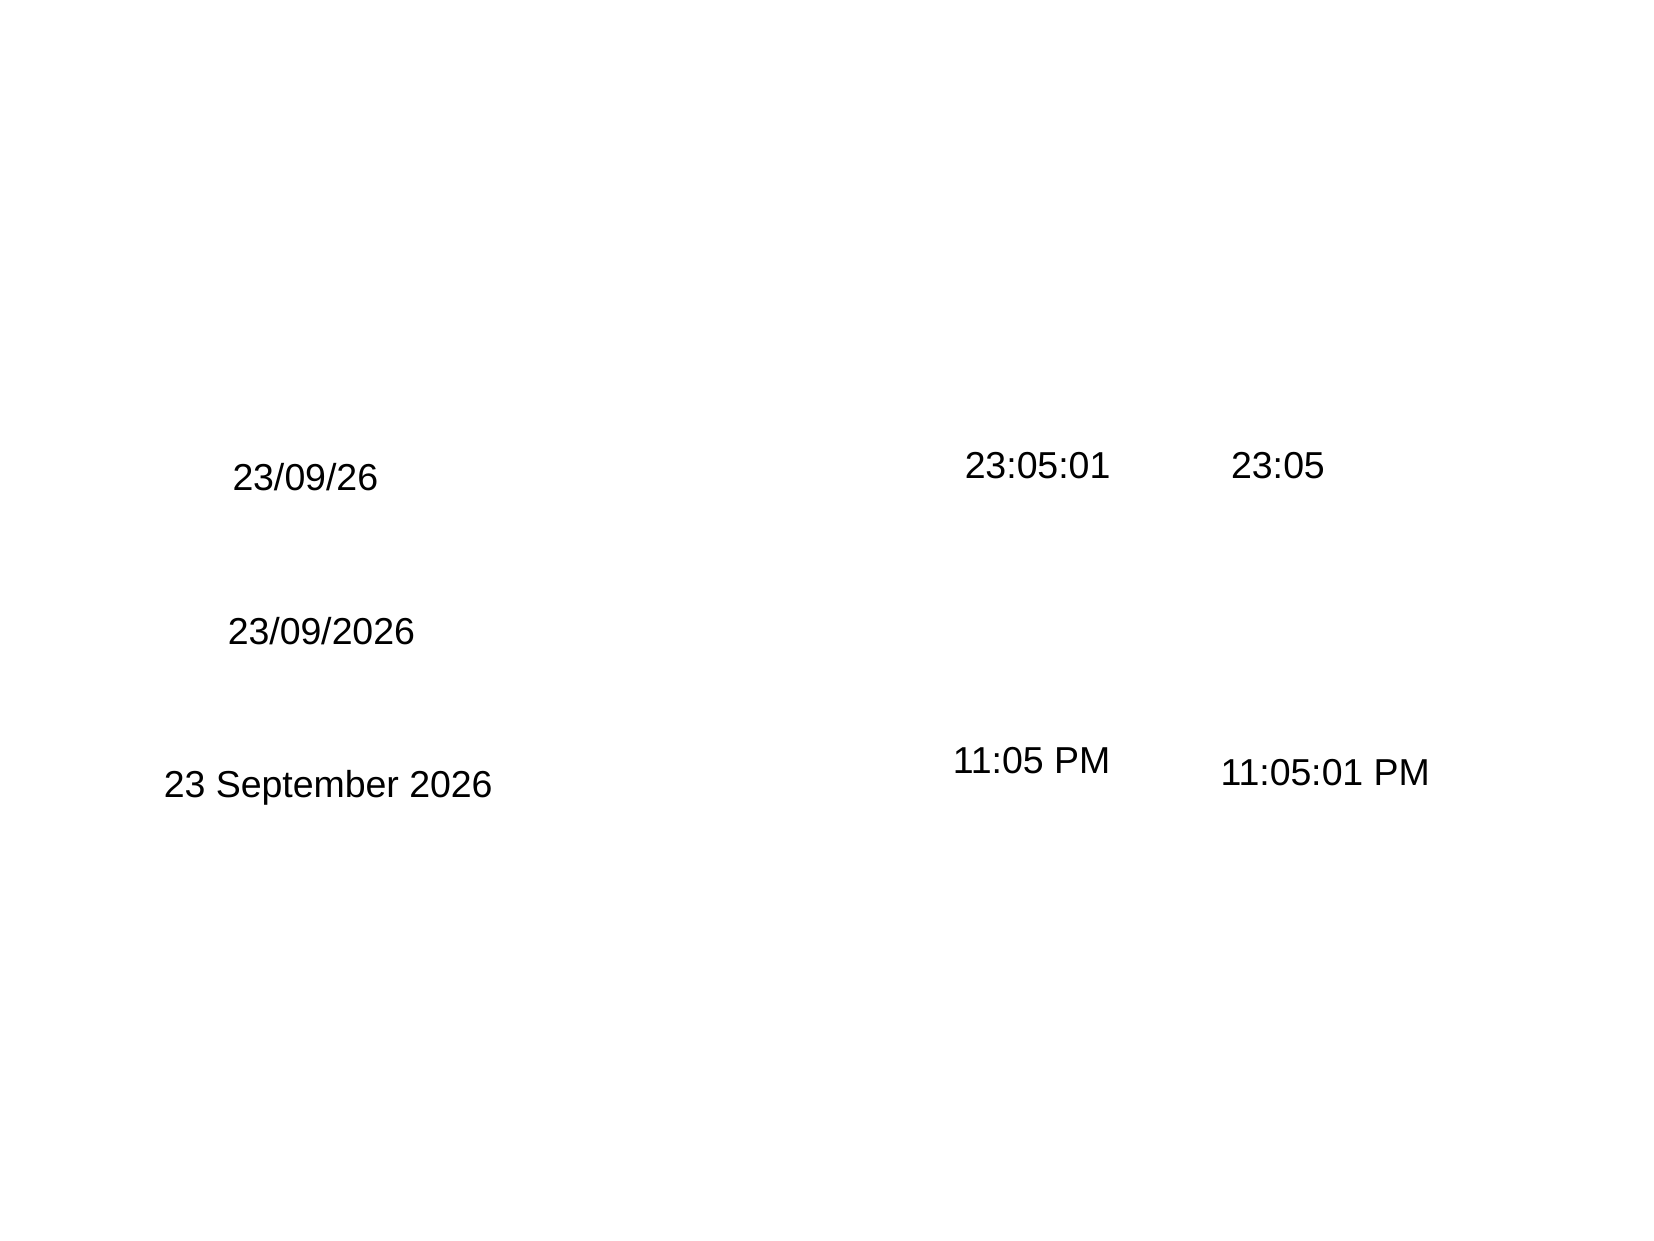

#
01:29
01:29:48
01:29 AM
01:29:48 AM